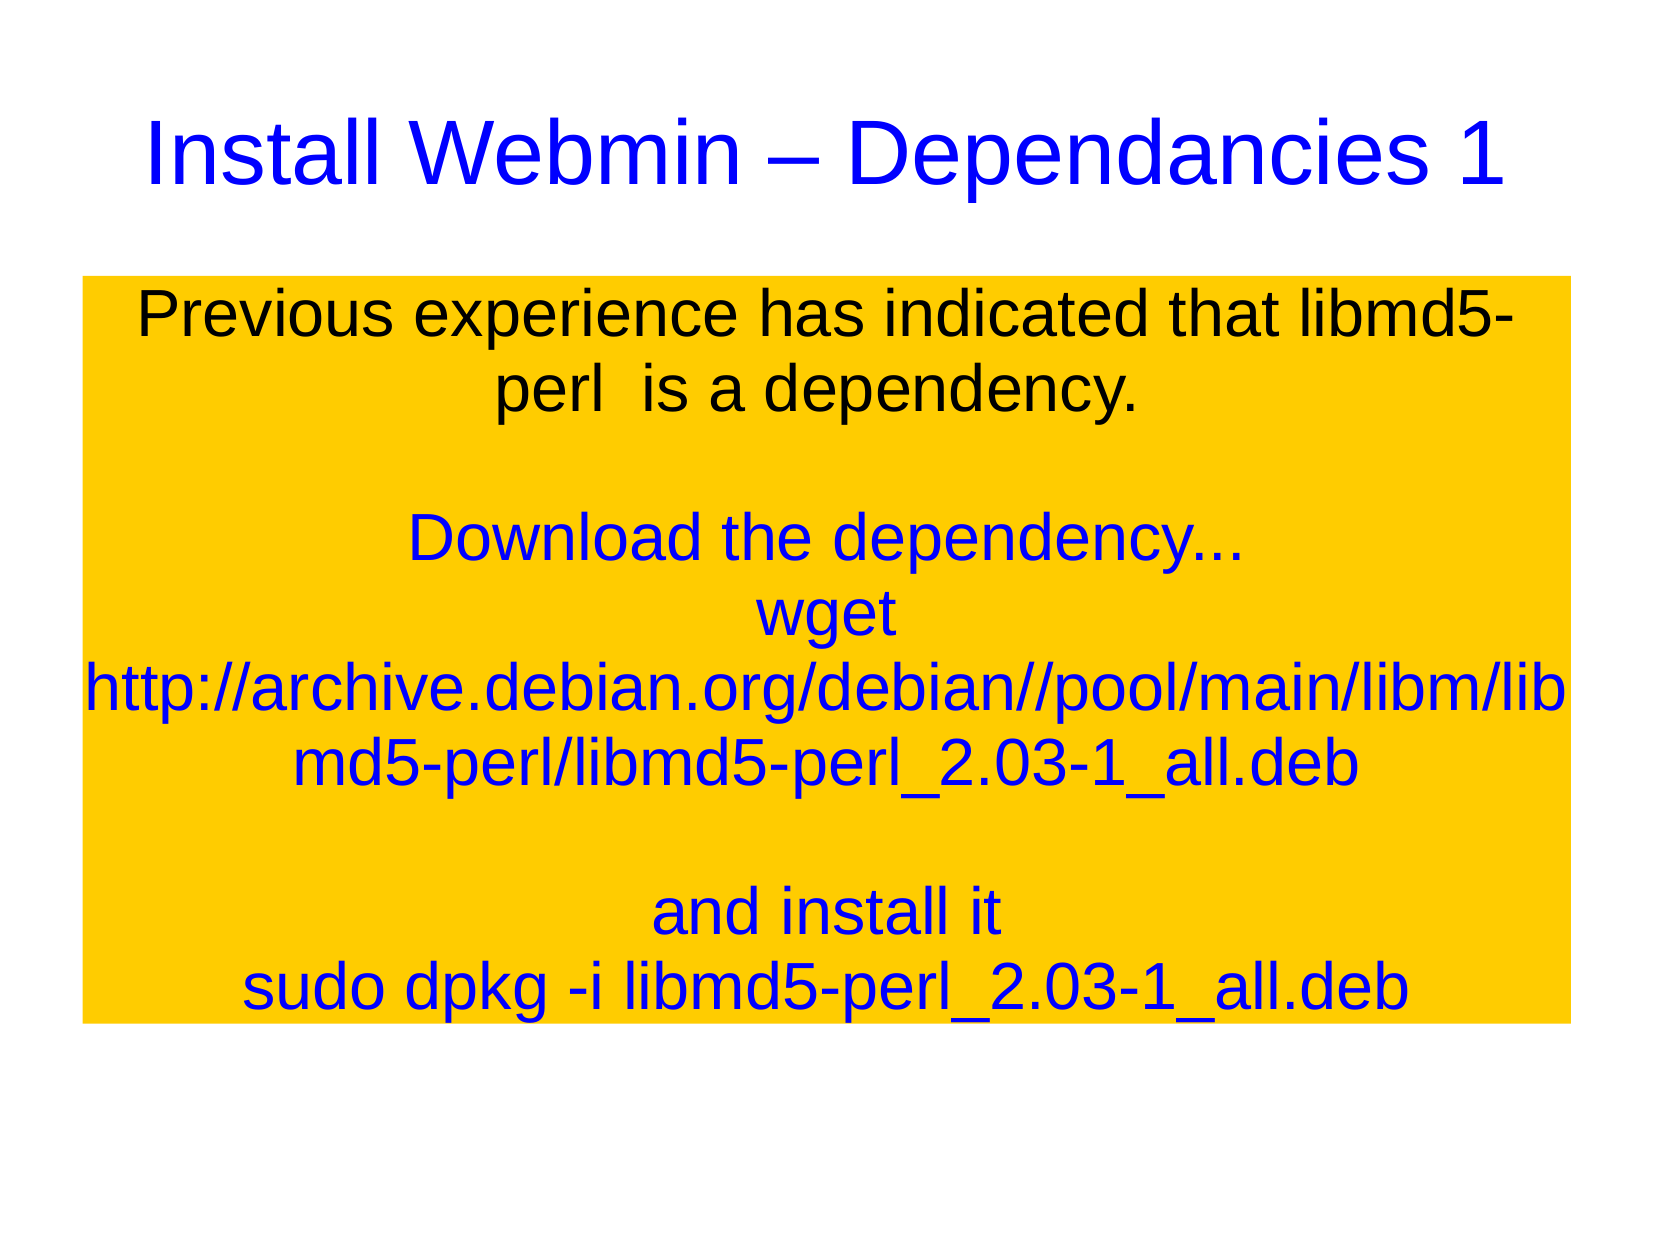

# Install Webmin – Dependancies 1
Previous experience has indicated that libmd5-perl is a dependency.
Download the dependency...
wget http://archive.debian.org/debian//pool/main/libm/libmd5-perl/libmd5-perl_2.03-1_all.deb
and install it
sudo dpkg -i libmd5-perl_2.03-1_all.deb